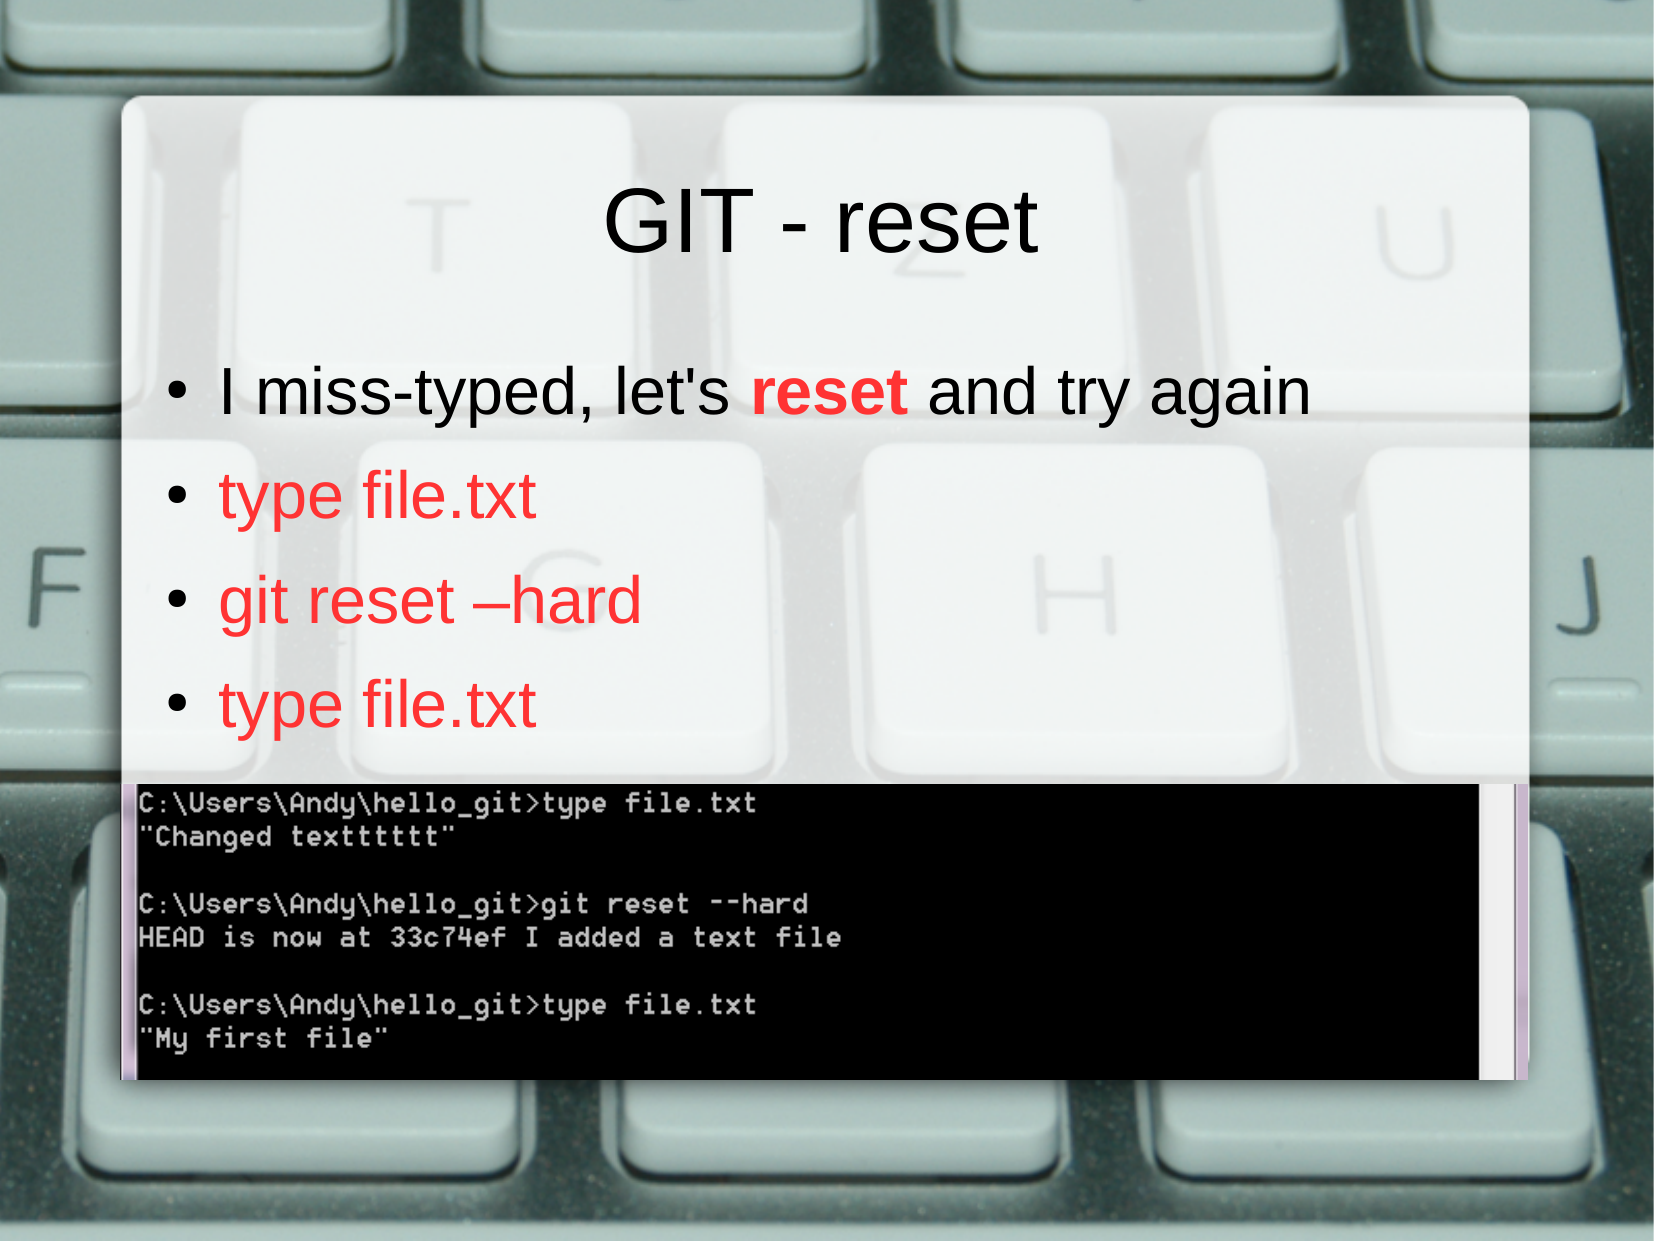

# GIT - reset
I miss-typed, let's reset and try again
type file.txt
git reset –hard
type file.txt